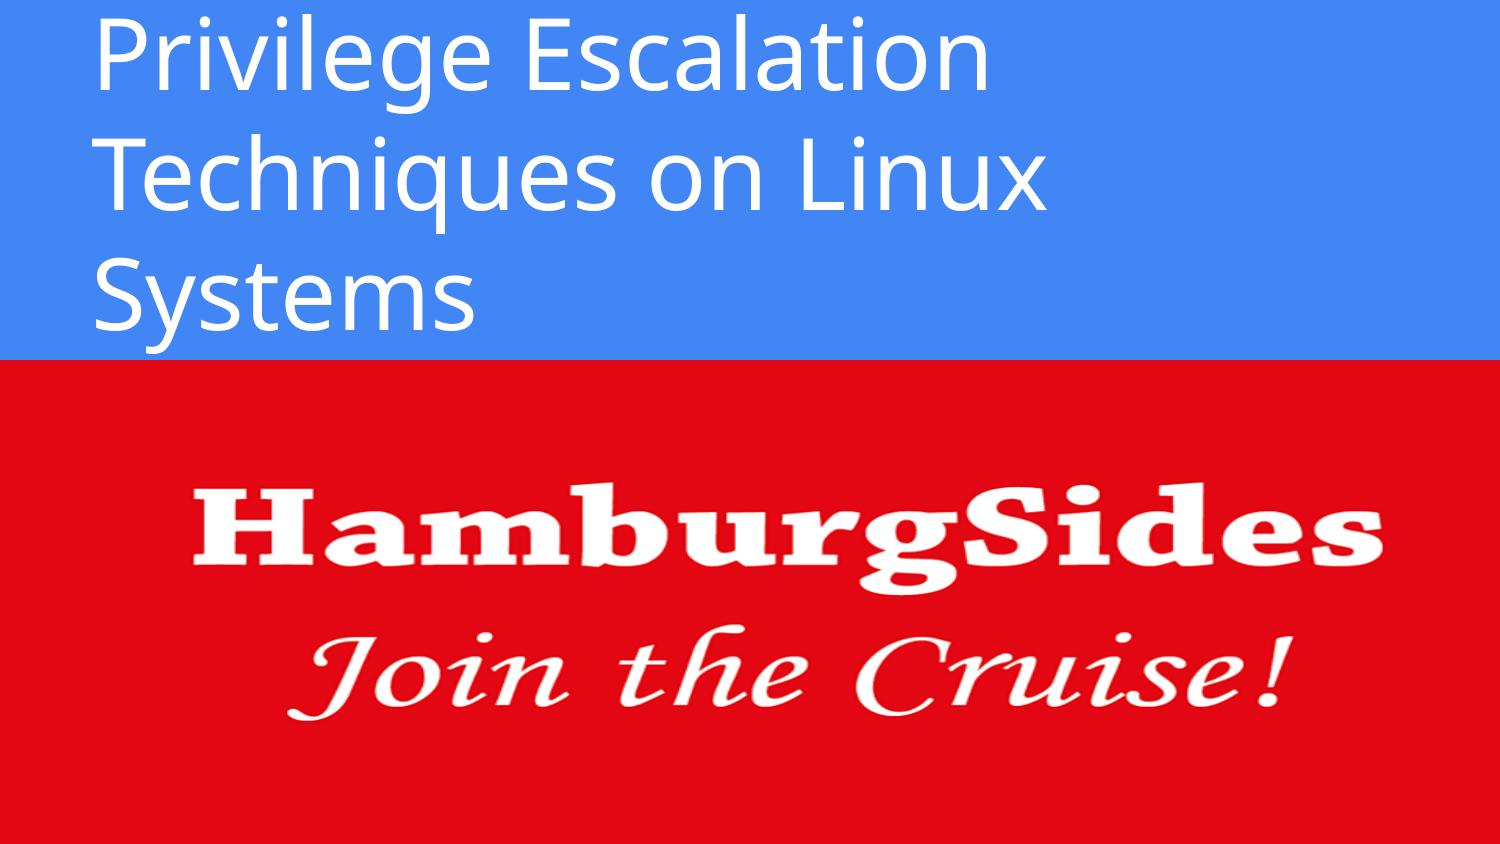

Privilege Escalation Techniques on Linux Systems
#